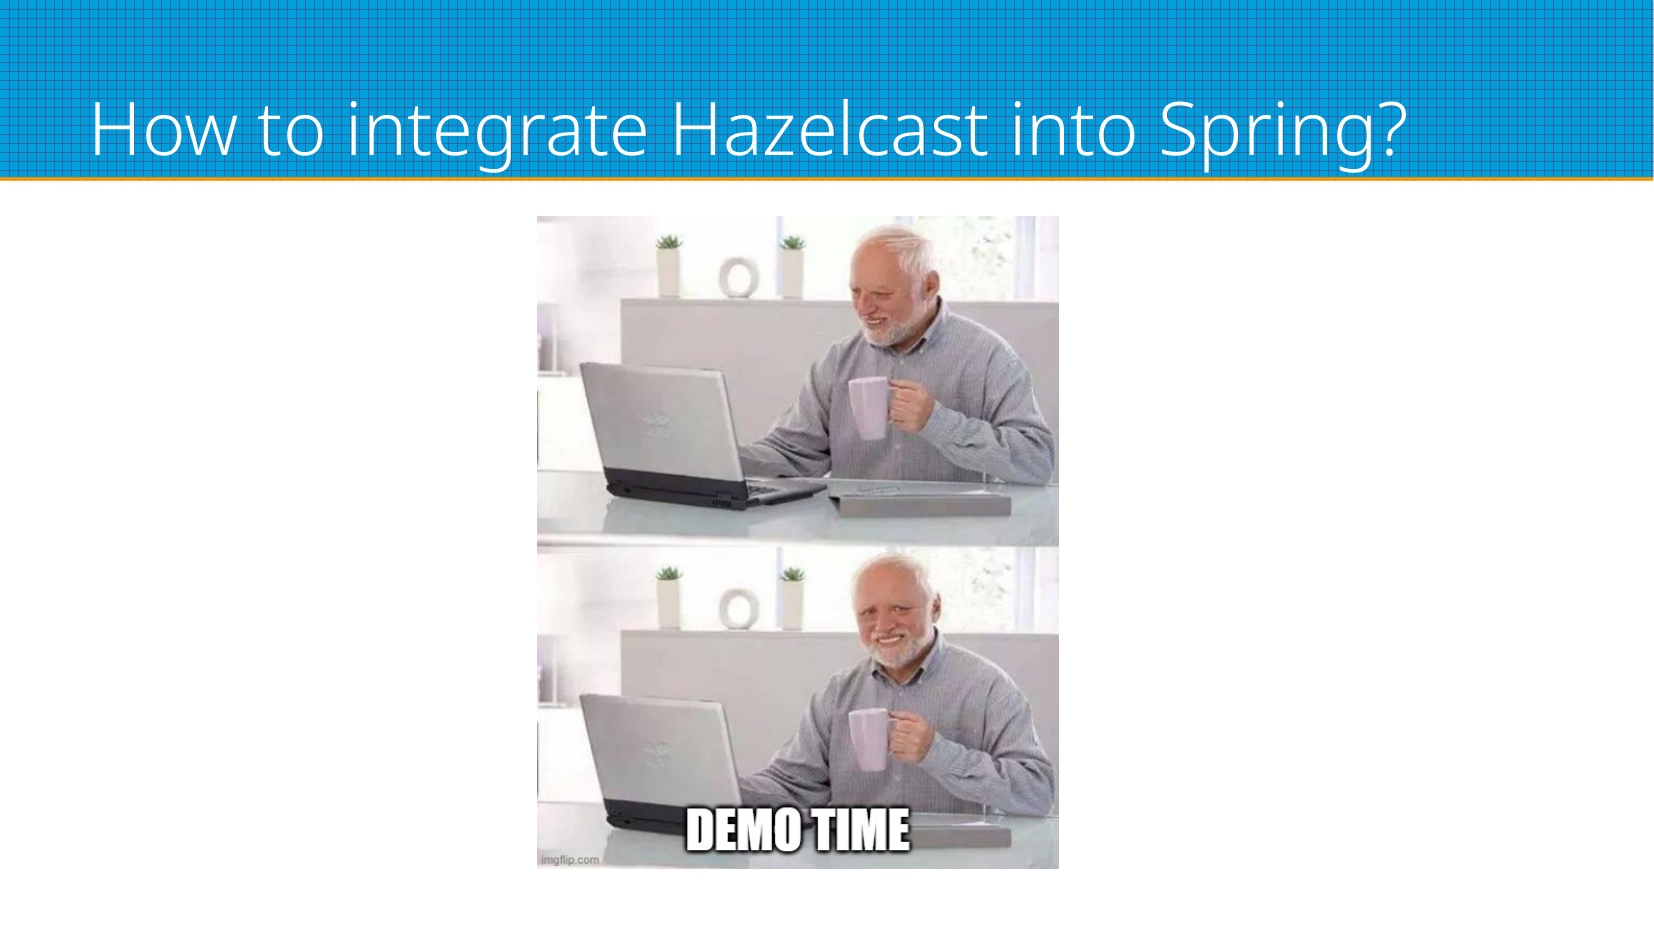

# How to integrate Hazelcast into Spring?